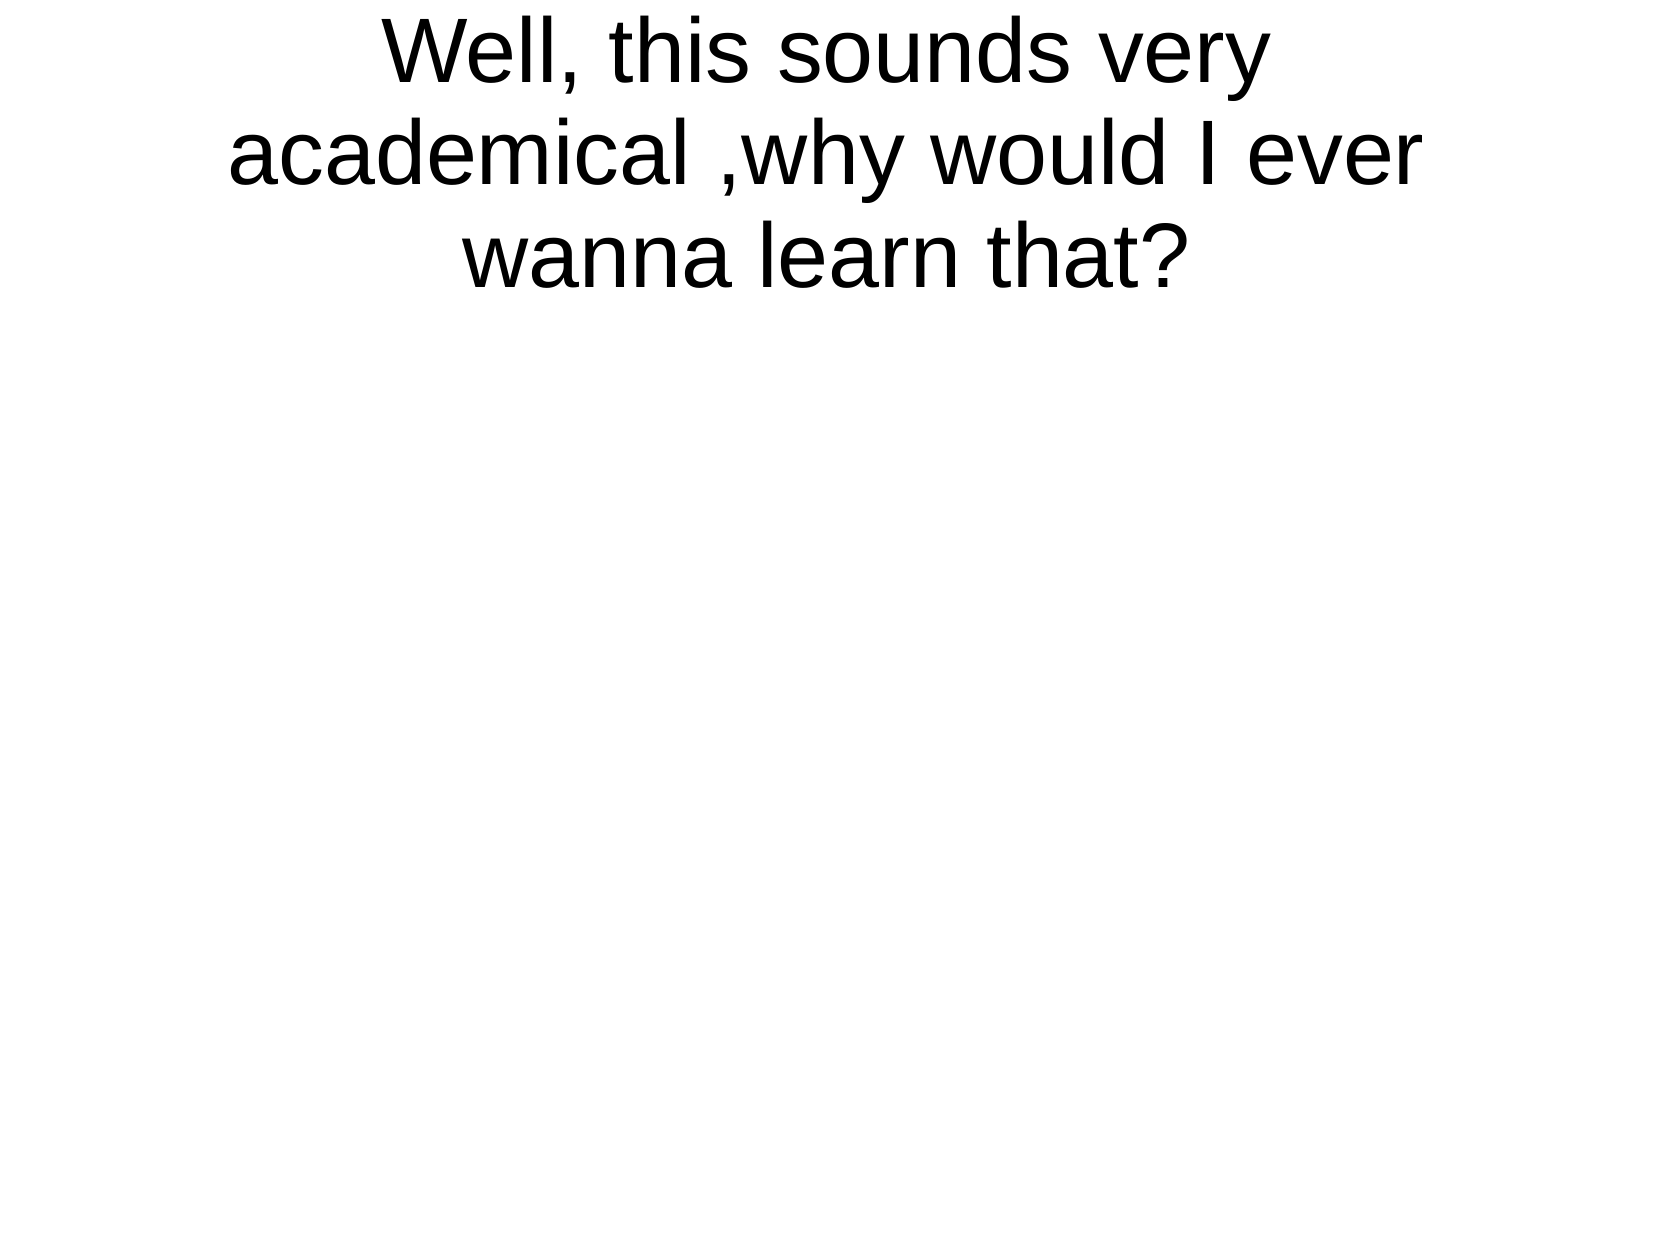

# Well, this sounds very academical ,why would I ever wanna learn that?